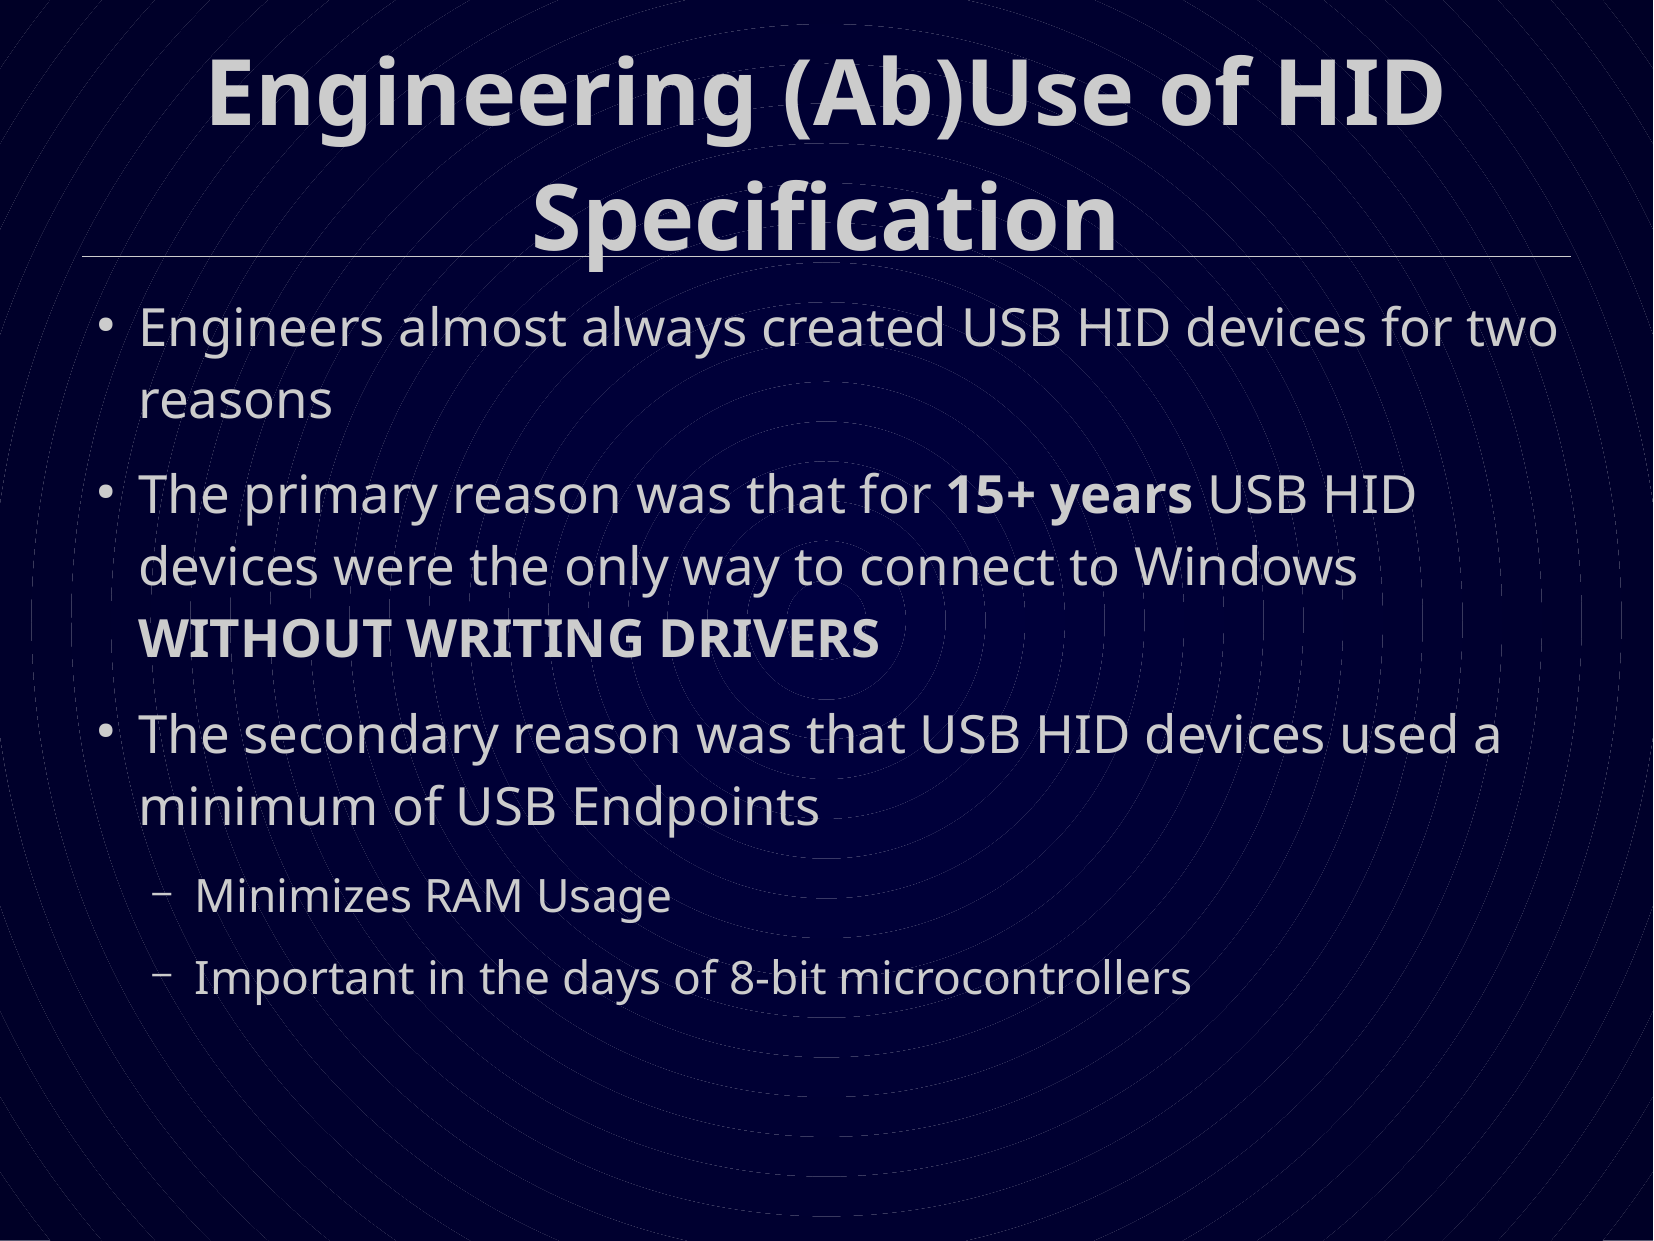

# Engineering (Ab)Use of HID Specification
Engineers almost always created USB HID devices for two reasons
The primary reason was that for 15+ years USB HID devices were the only way to connect to Windows WITHOUT WRITING DRIVERS
The secondary reason was that USB HID devices used a minimum of USB Endpoints
Minimizes RAM Usage
Important in the days of 8-bit microcontrollers